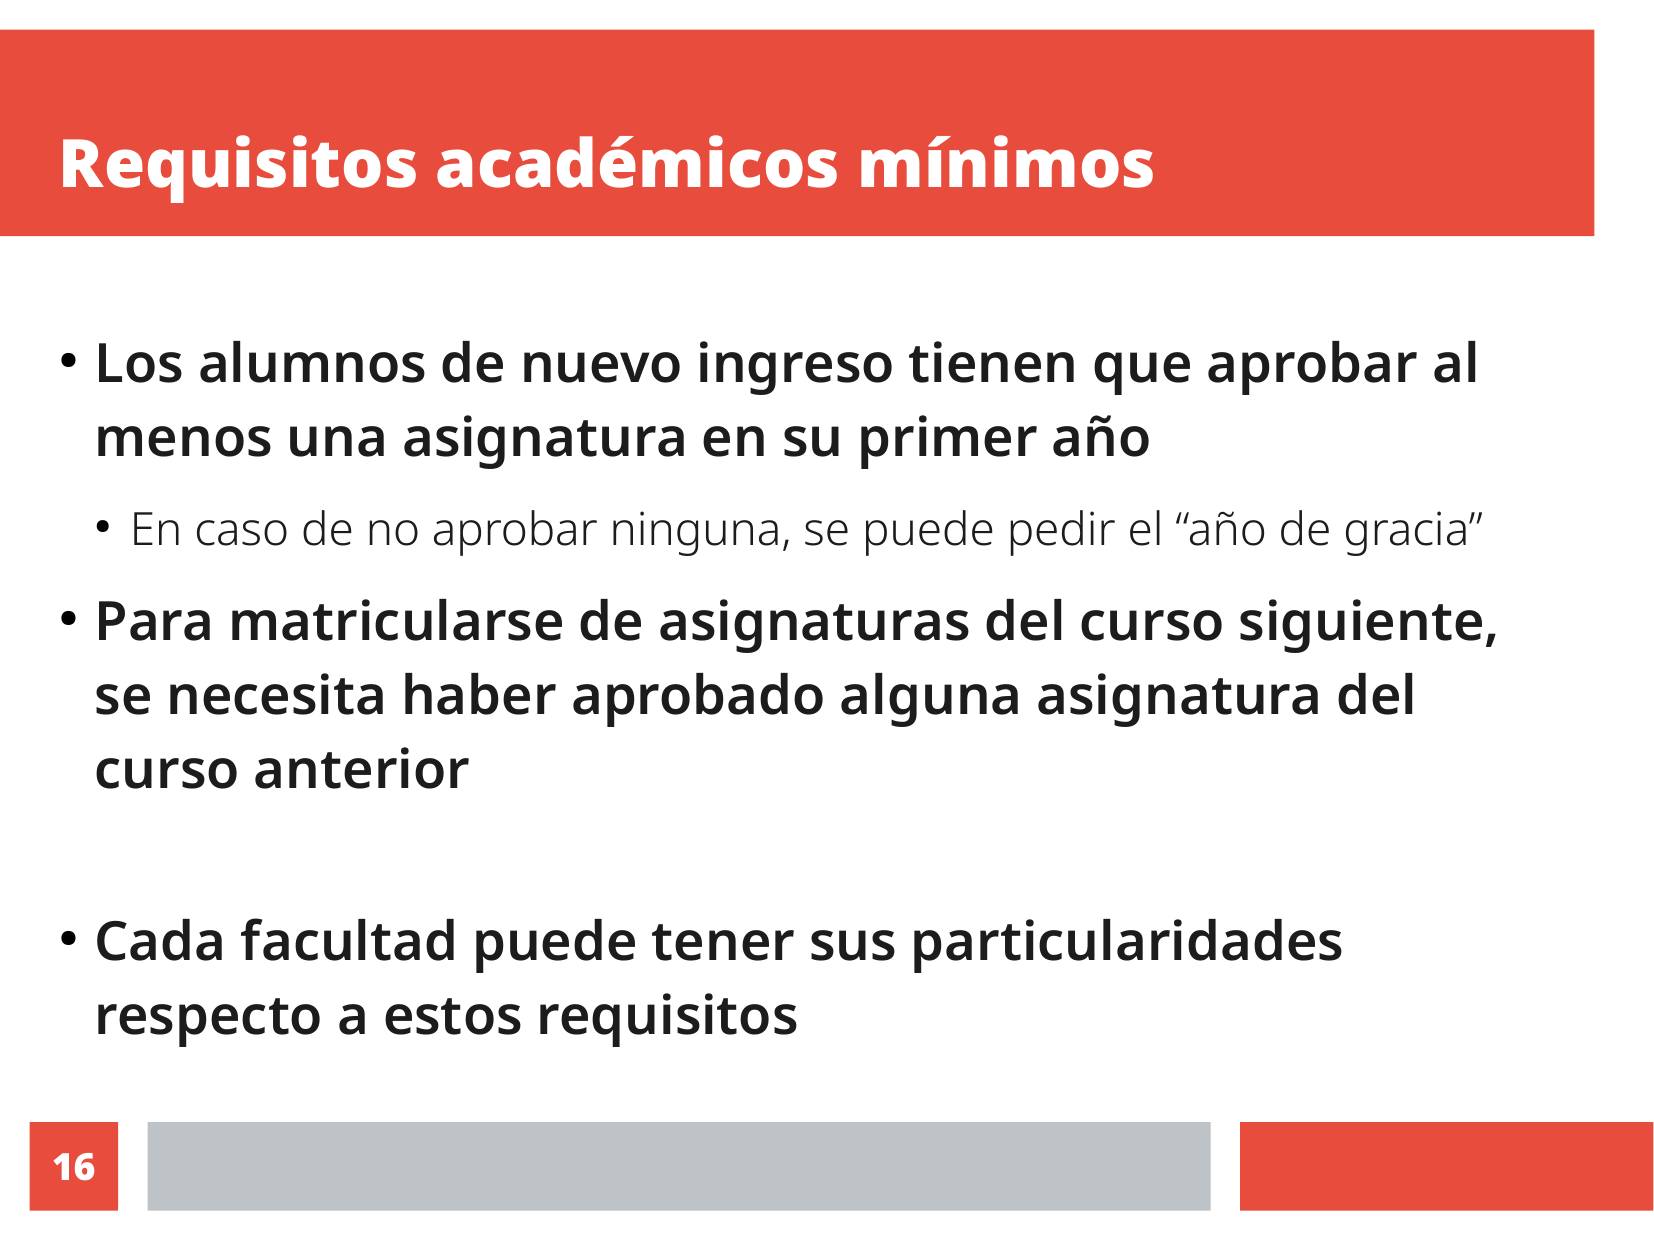

# Requisitos académicos mínimos
Los alumnos de nuevo ingreso tienen que aprobar al menos una asignatura en su primer año
En caso de no aprobar ninguna, se puede pedir el “año de gracia”
Para matricularse de asignaturas del curso siguiente, se necesita haber aprobado alguna asignatura del curso anterior
Cada facultad puede tener sus particularidades respecto a estos requisitos
16